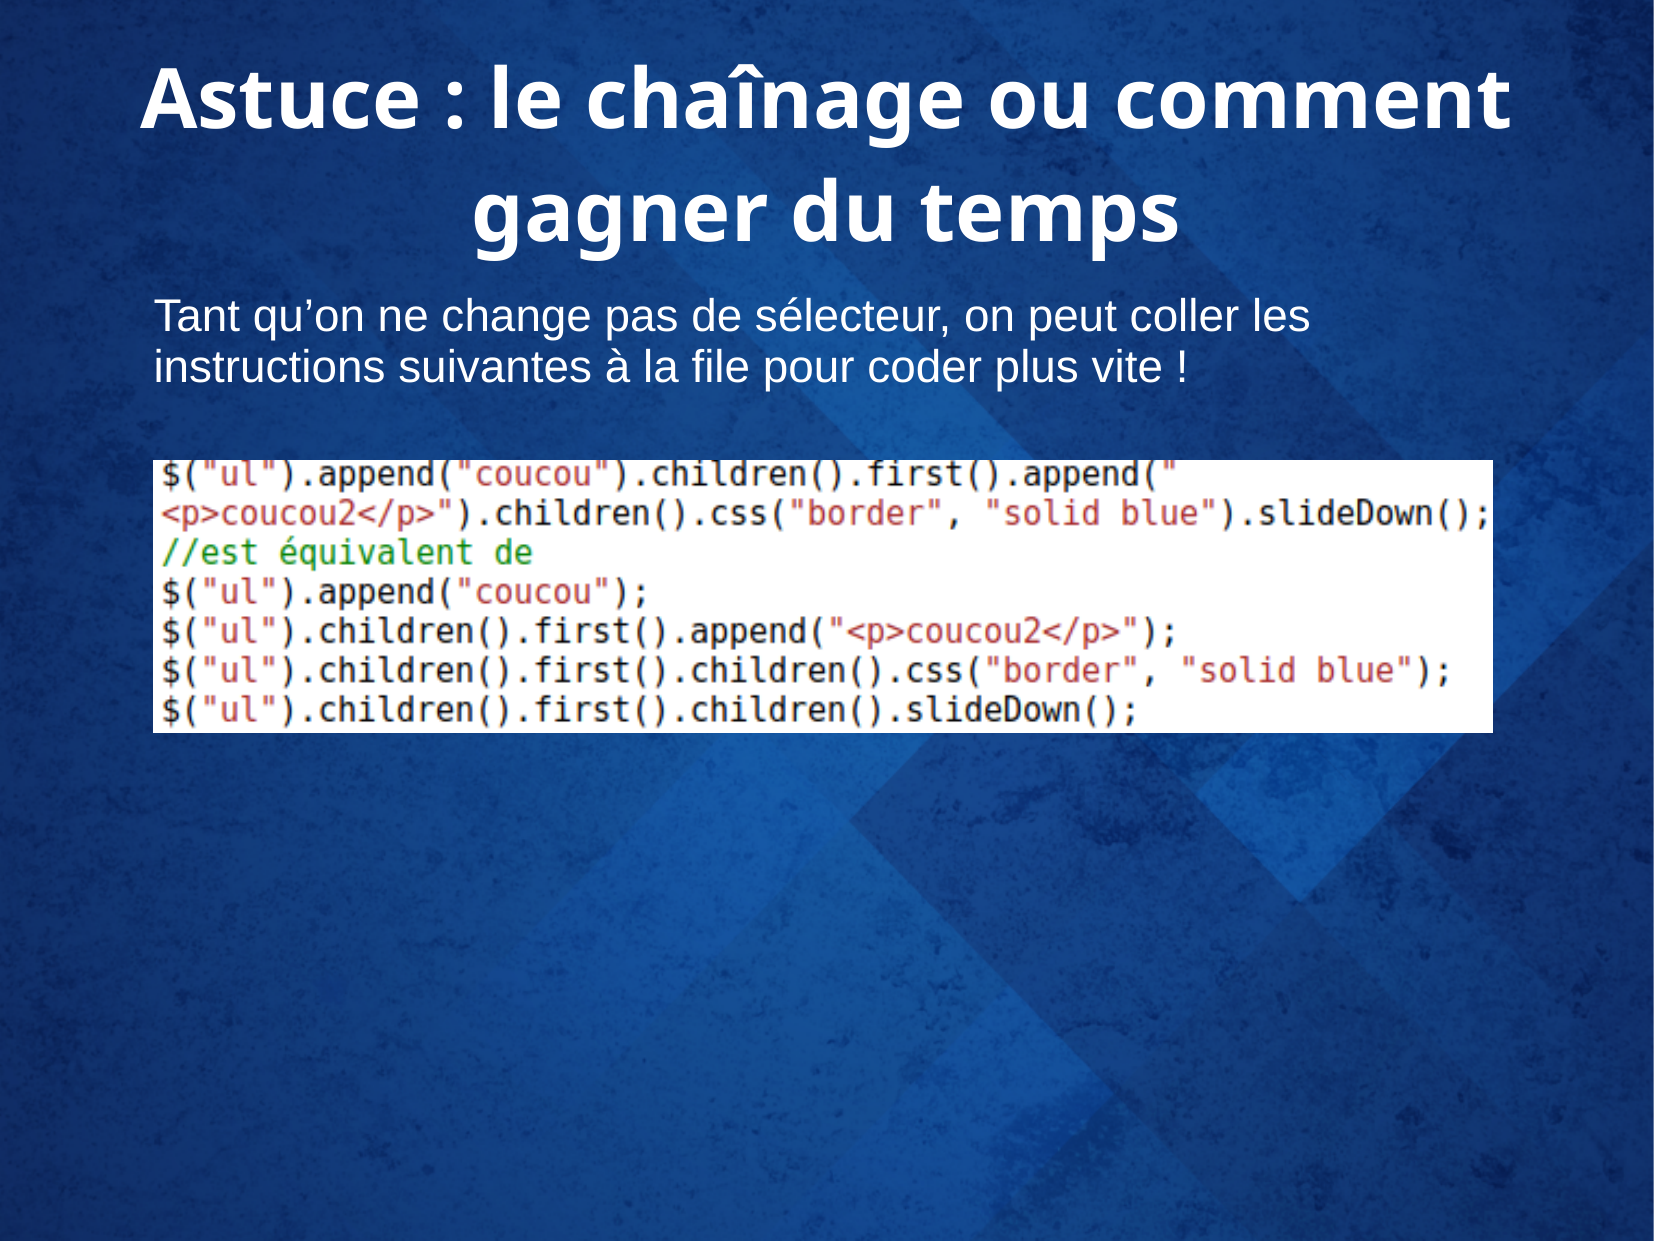

Astuce : le chaînage ou comment gagner du temps
# Tant qu’on ne change pas de sélecteur, on peut coller les instructions suivantes à la file pour coder plus vite !